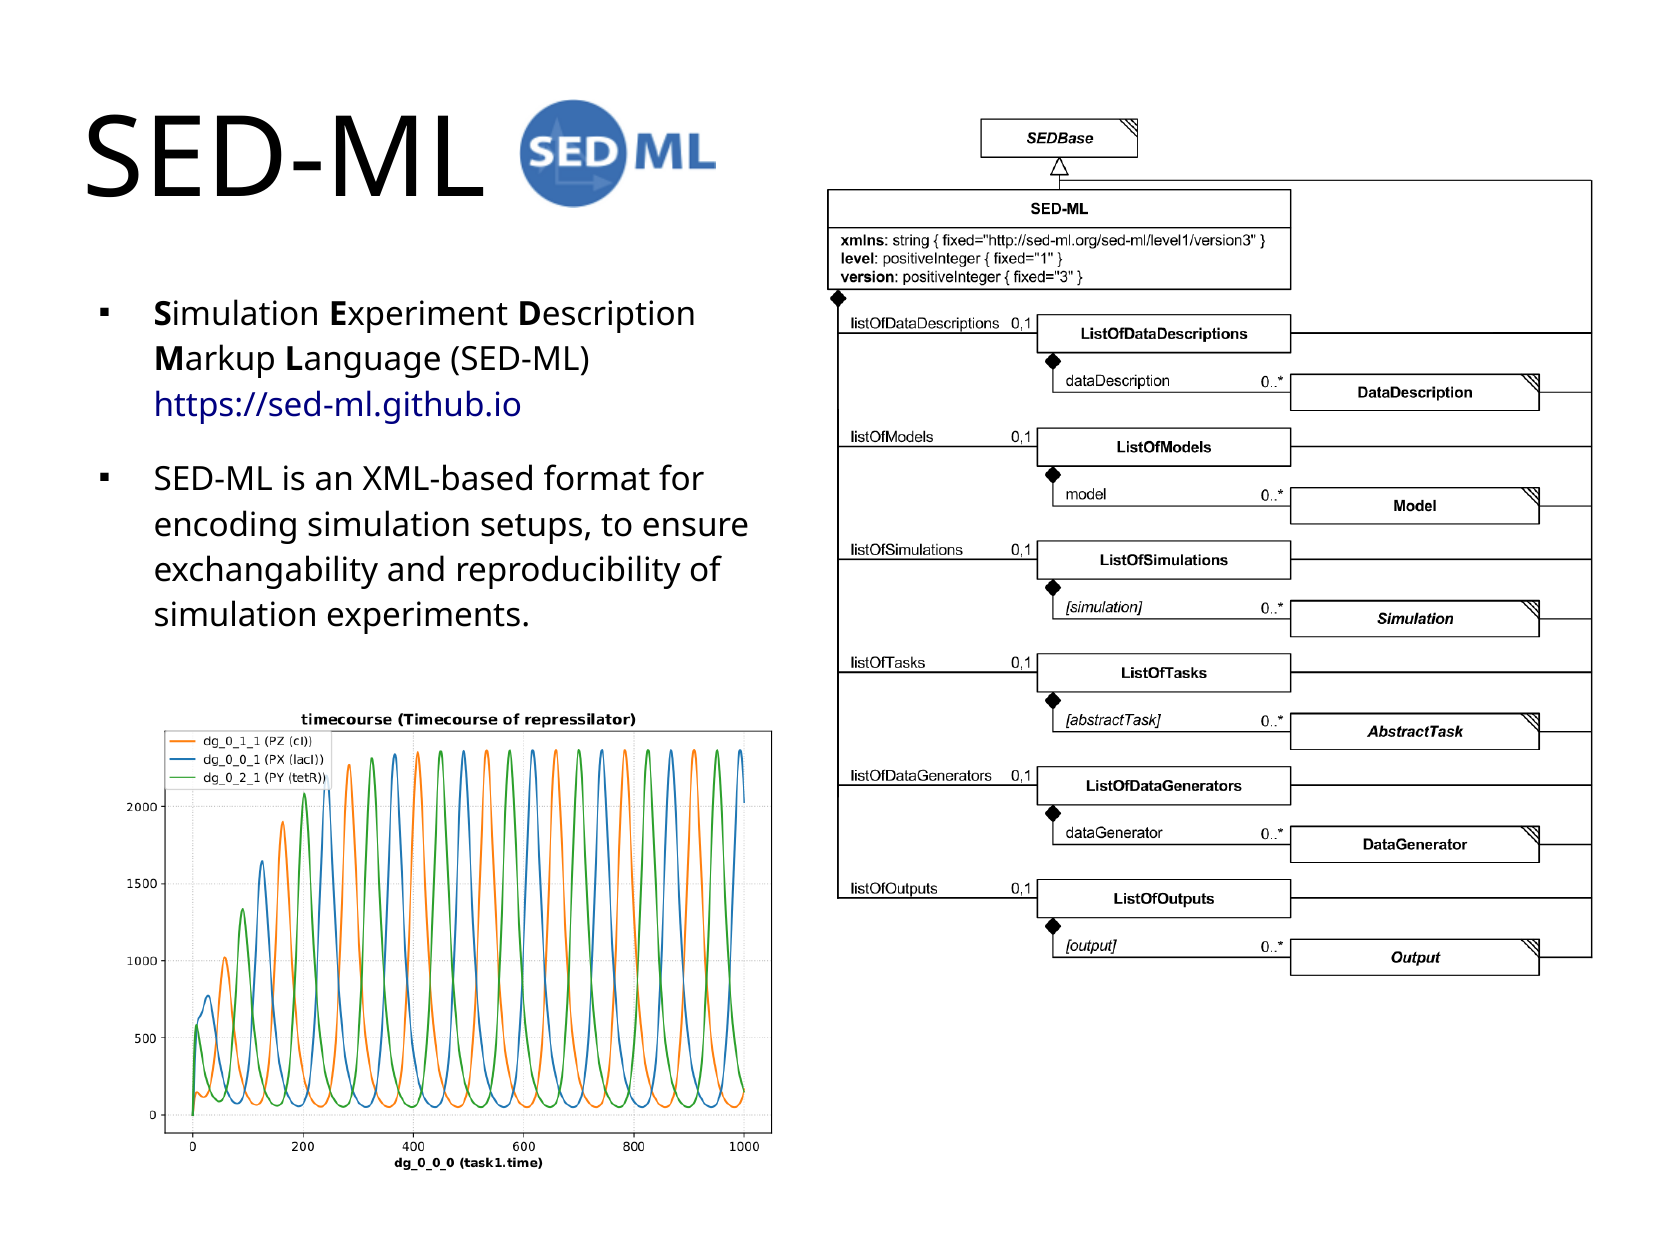

# SED-ML
Simulation Experiment Description Markup Language (SED-ML)
https://sed-ml.github.io
SED-ML is an XML-based format for encoding simulation setups, to ensure exchangability and reproducibility of simulation experiments.
https://sed-ml.github.io/